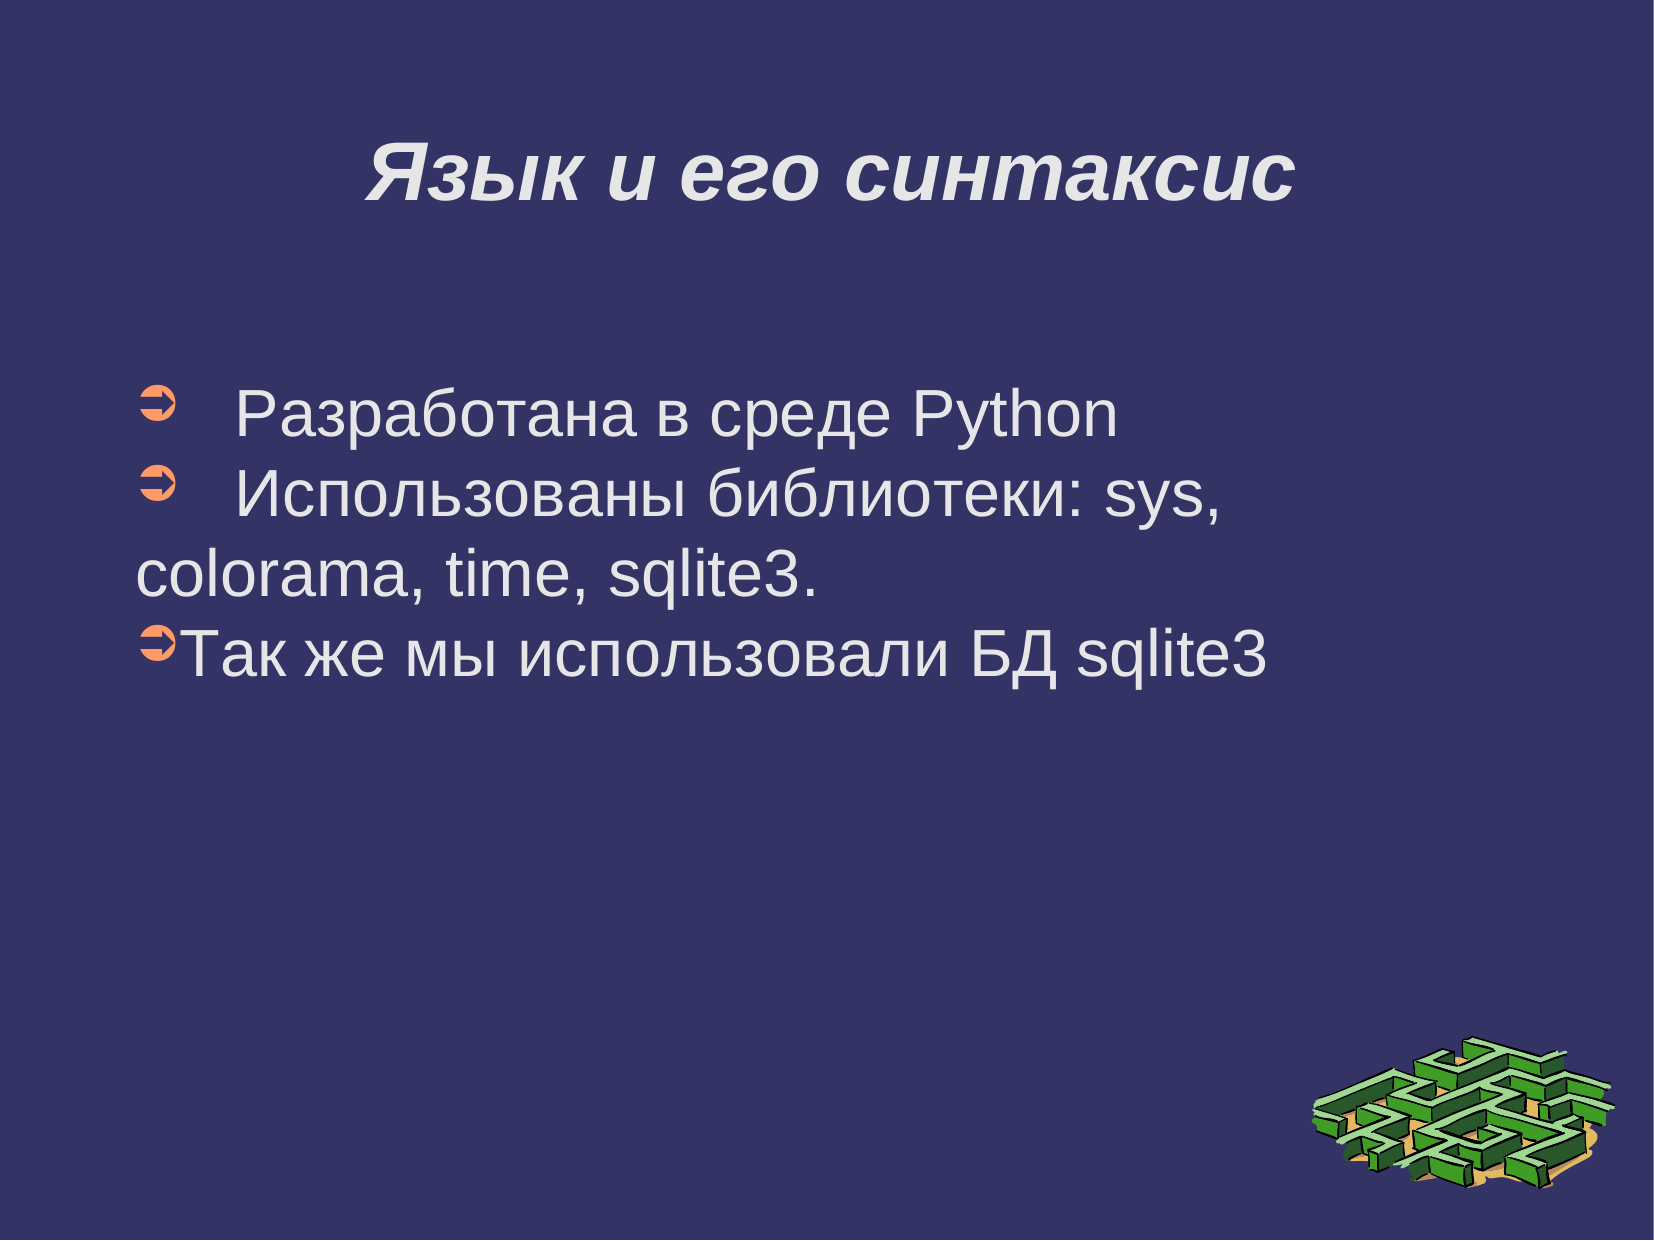

# Язык и его синтаксис
 Разработана в среде Python
 Использованы библиотеки: sys, colorama, time, sqlite3.
Так же мы использовали БД sqlite3